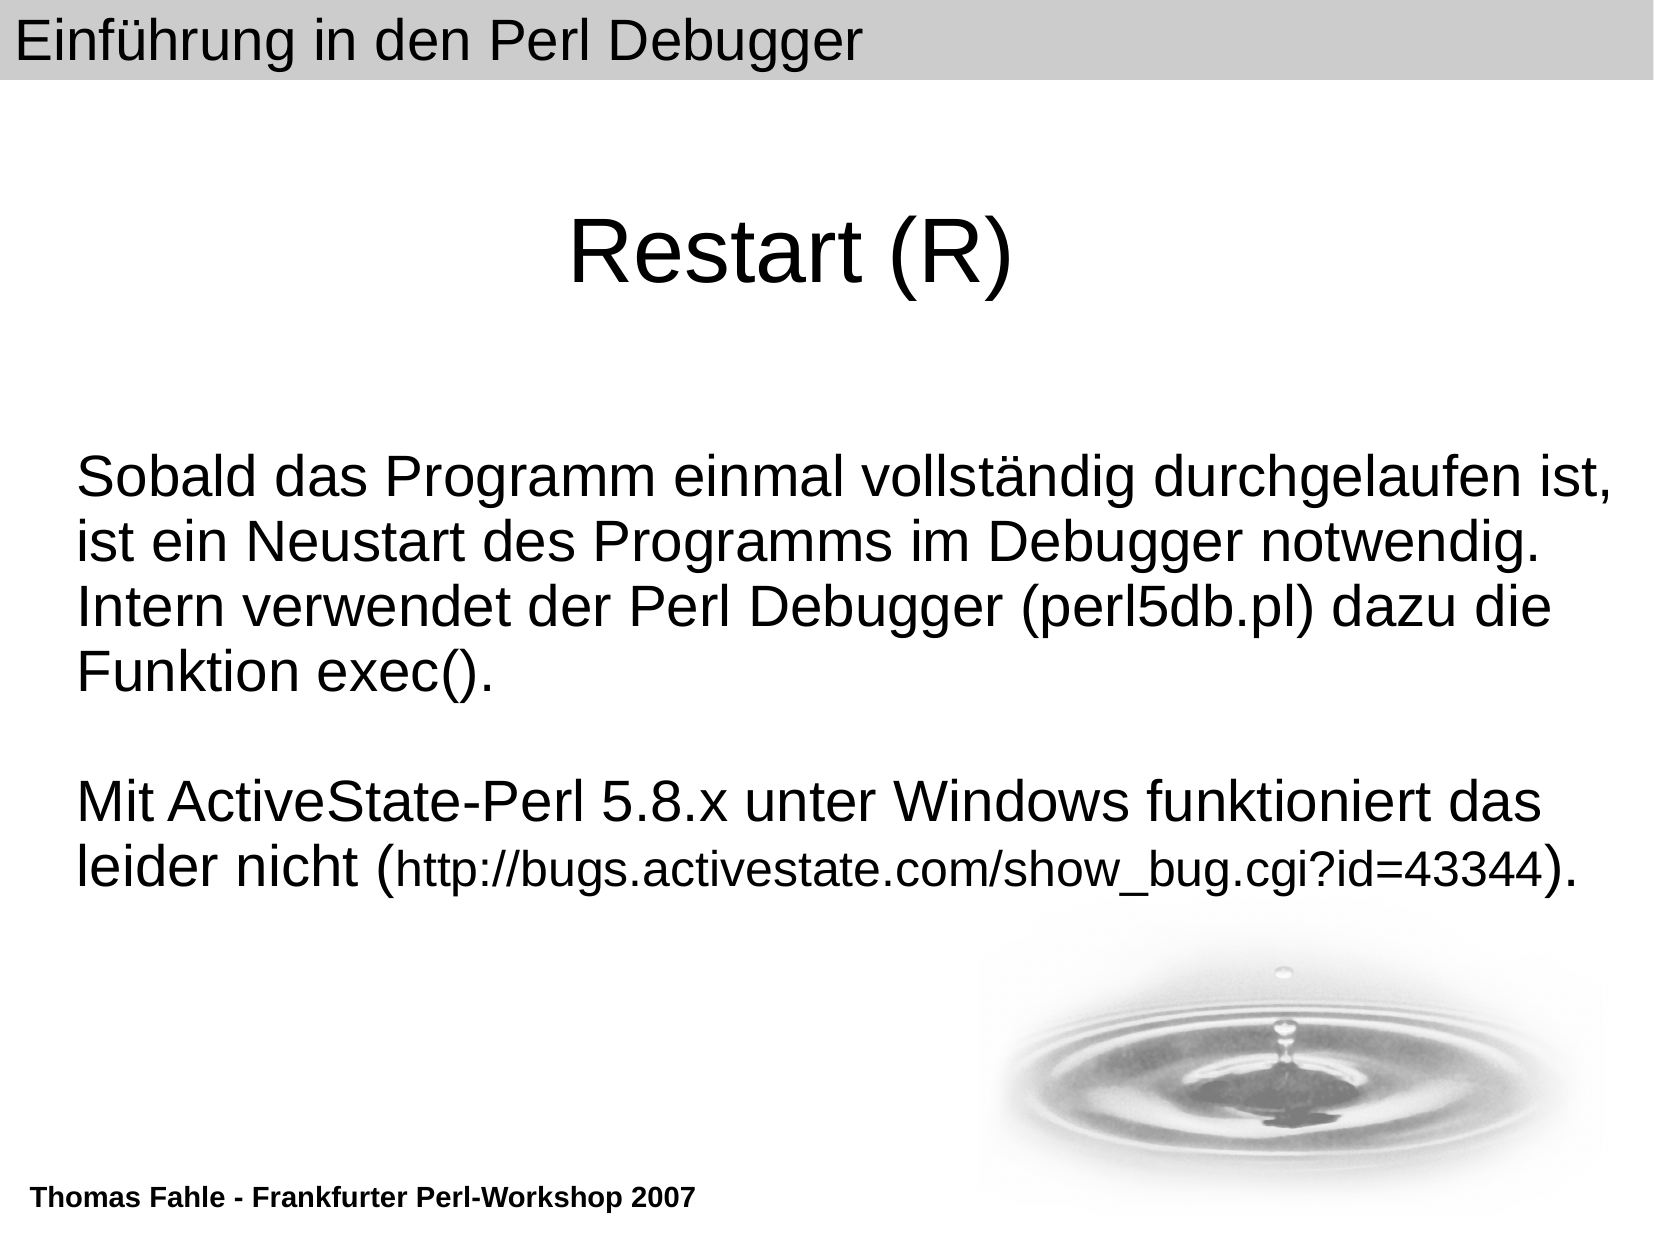

# Restart (R)
Sobald das Programm einmal vollständig durchgelaufen ist, ist ein Neustart des Programms im Debugger notwendig. Intern verwendet der Perl Debugger (perl5db.pl) dazu die Funktion exec().
Mit ActiveState-Perl 5.8.x unter Windows funktioniert das leider nicht (http://bugs.activestate.com/show_bug.cgi?id=43344).